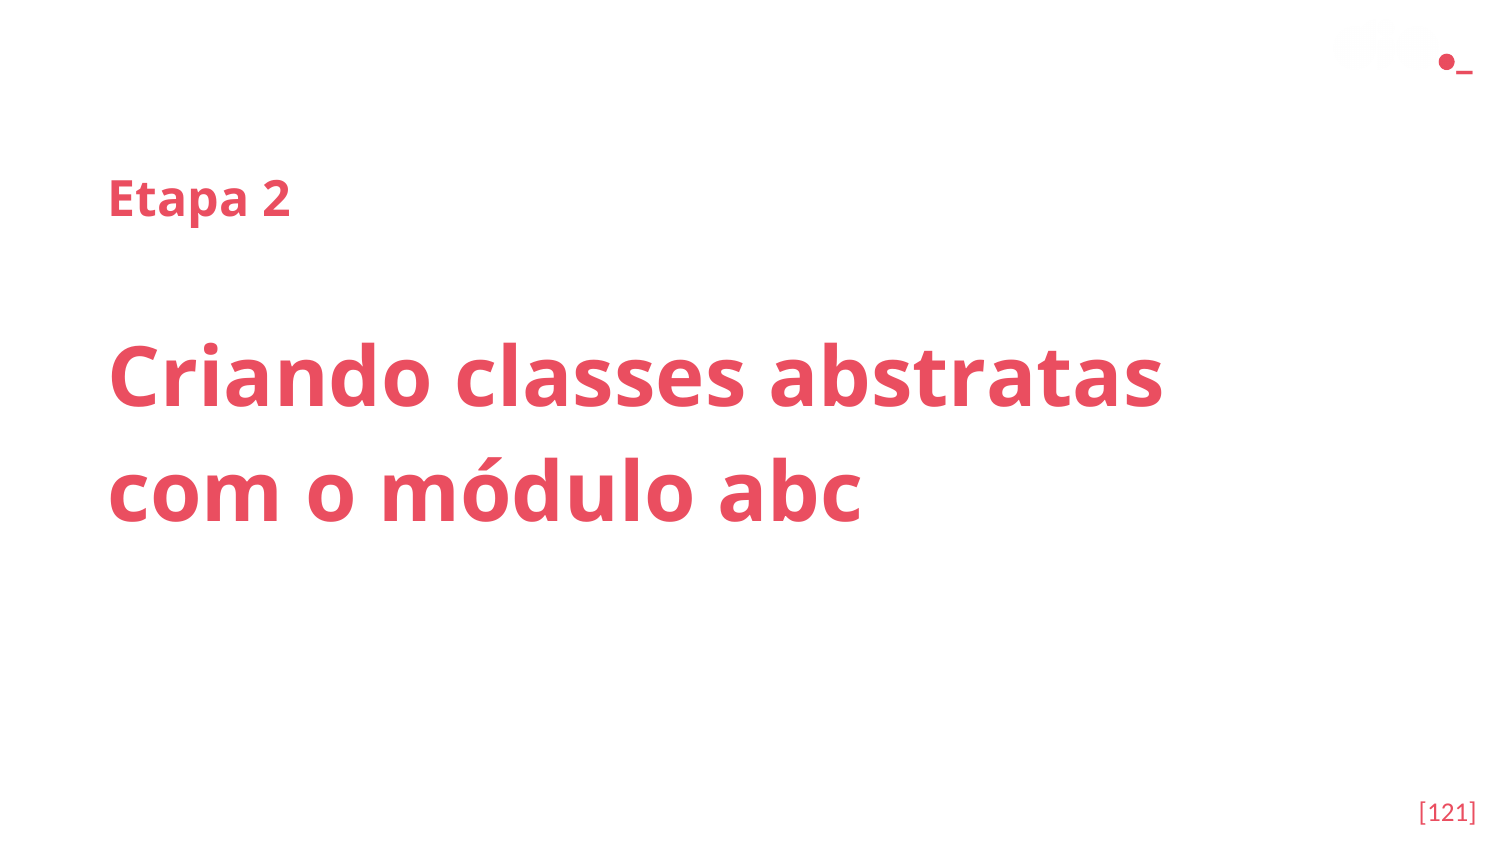

Etapa 2
Criando classes abstratas com o módulo abc